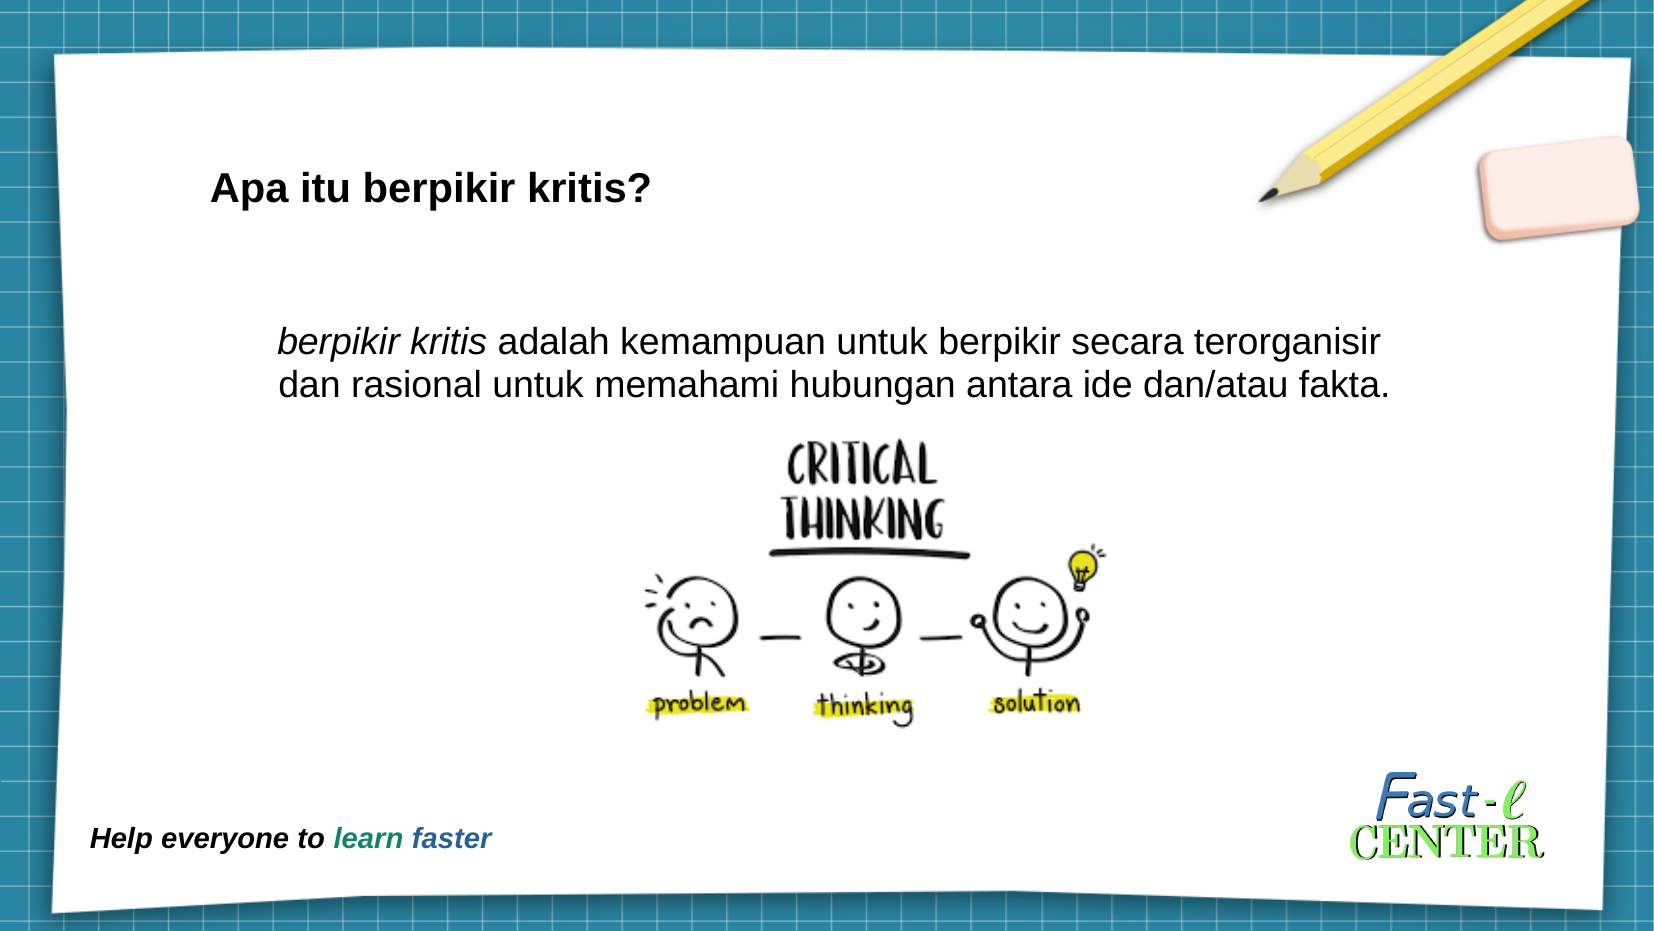

Apa itu berpikir kritis?
berpikir kritis adalah kemampuan untuk berpikir secara terorganisir
dan rasional untuk memahami hubungan antara ide dan/atau fakta.
Help everyone to learn faster